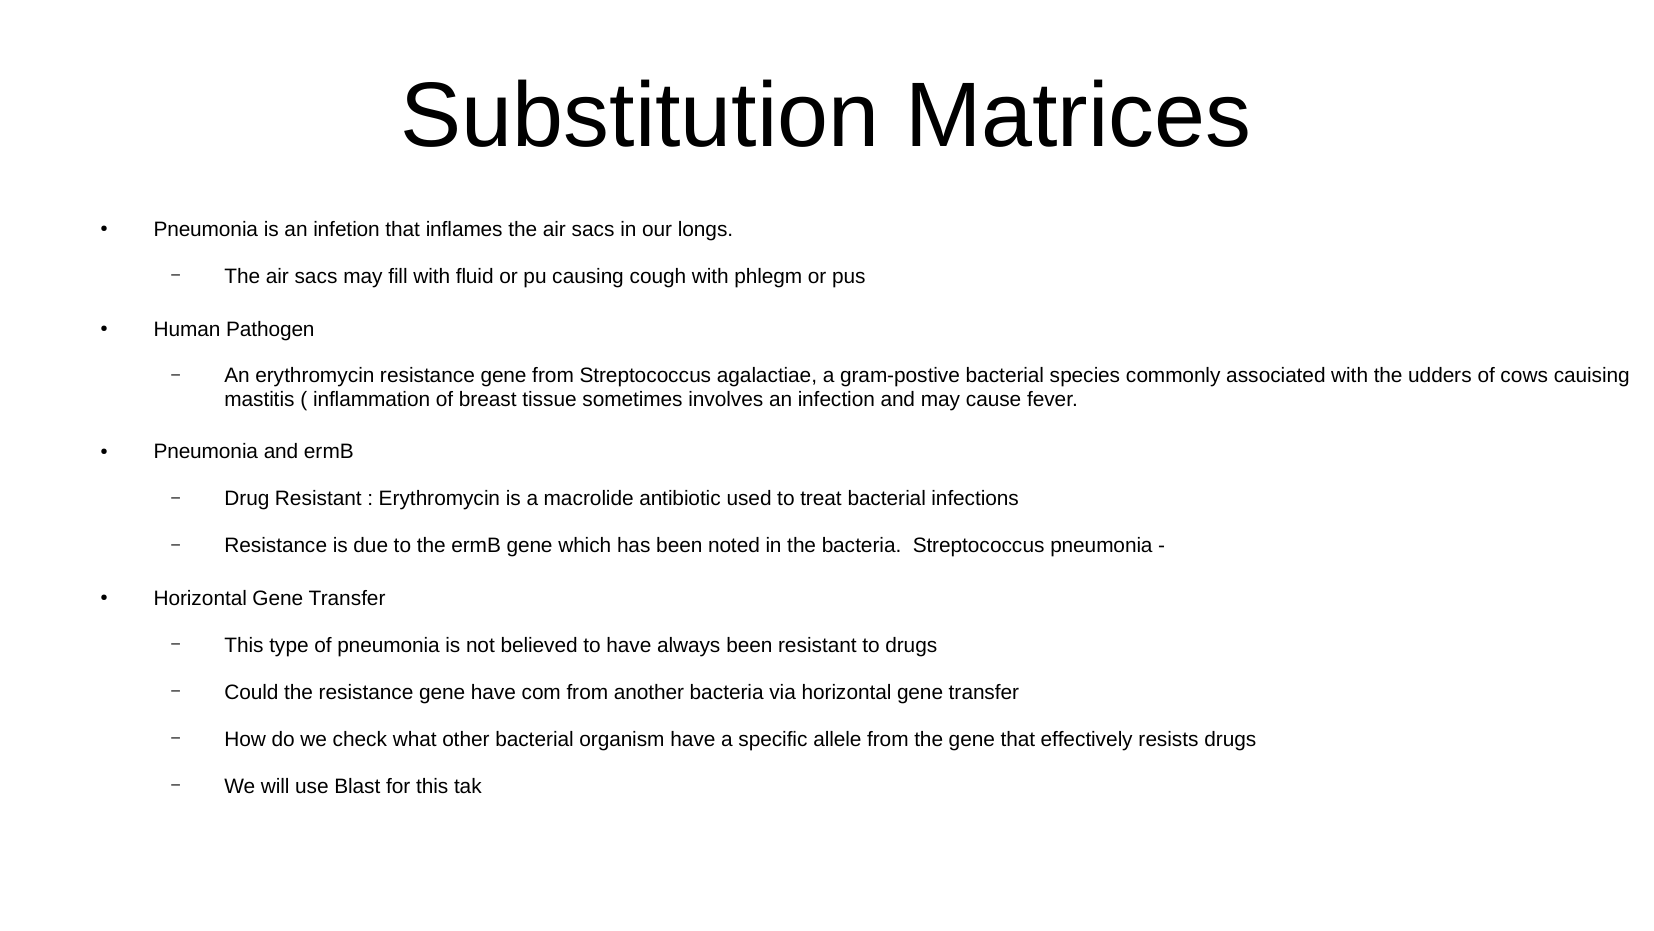

# Substitution Matrices
Pneumonia is an infetion that inflames the air sacs in our longs.
The air sacs may fill with fluid or pu causing cough with phlegm or pus
Human Pathogen
An erythromycin resistance gene from Streptococcus agalactiae, a gram-postive bacterial species commonly associated with the udders of cows cauising mastitis ( inflammation of breast tissue sometimes involves an infection and may cause fever.
Pneumonia and ermB
Drug Resistant : Erythromycin is a macrolide antibiotic used to treat bacterial infections
Resistance is due to the ermB gene which has been noted in the bacteria. Streptococcus pneumonia -
Horizontal Gene Transfer
This type of pneumonia is not believed to have always been resistant to drugs
Could the resistance gene have com from another bacteria via horizontal gene transfer
How do we check what other bacterial organism have a specific allele from the gene that effectively resists drugs
We will use Blast for this tak